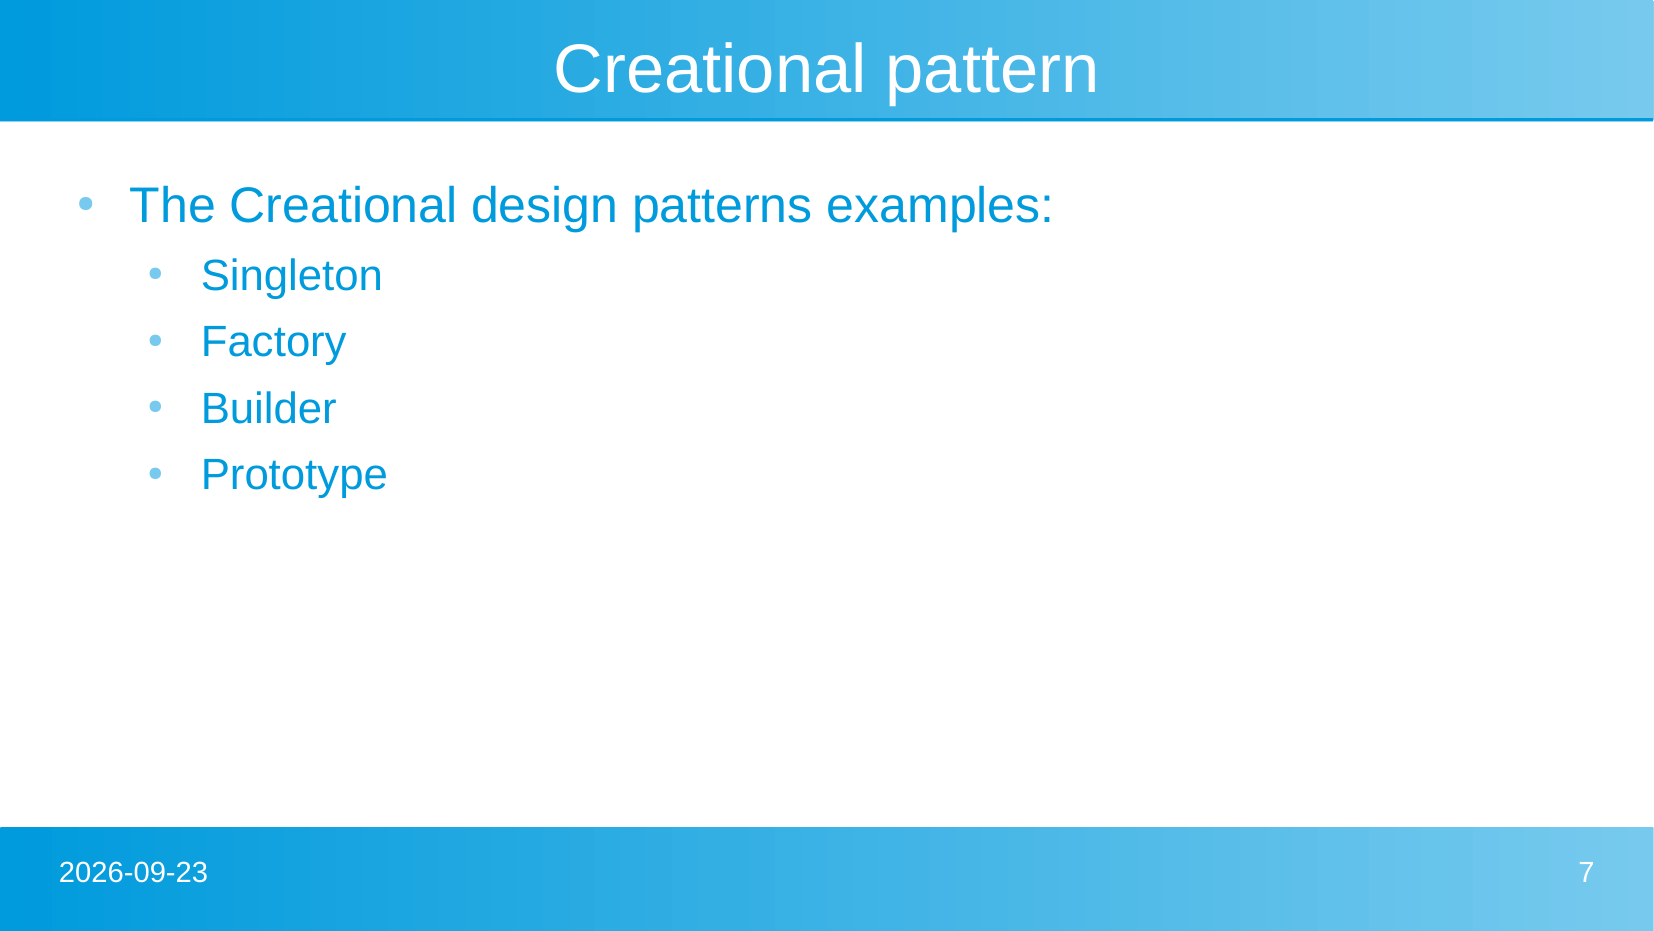

# Creational pattern
The Creational design patterns examples:
Singleton
Factory
Builder
Prototype
7